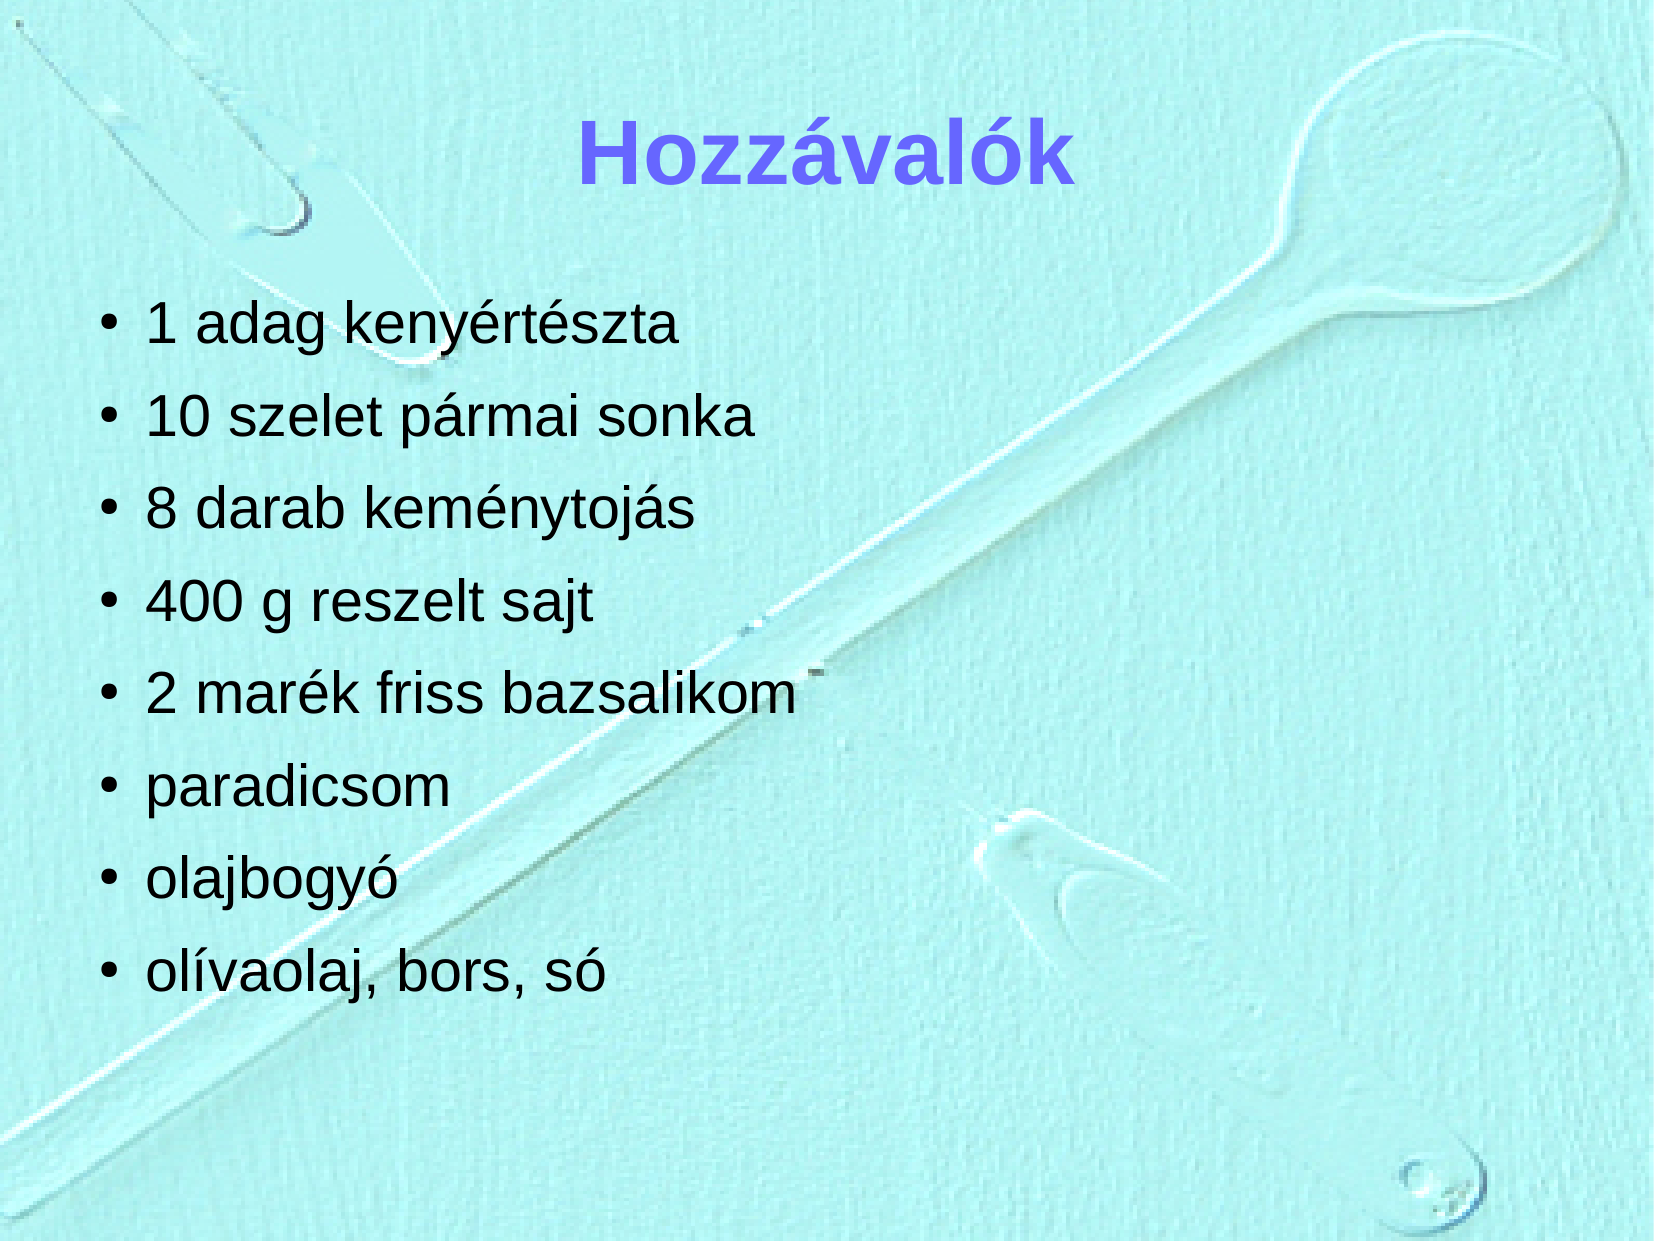

# Hozzávalók
1 adag kenyértészta
10 szelet pármai sonka
8 darab keménytojás
400 g reszelt sajt
2 marék friss bazsalikom
paradicsom
olajbogyó
olívaolaj, bors, só